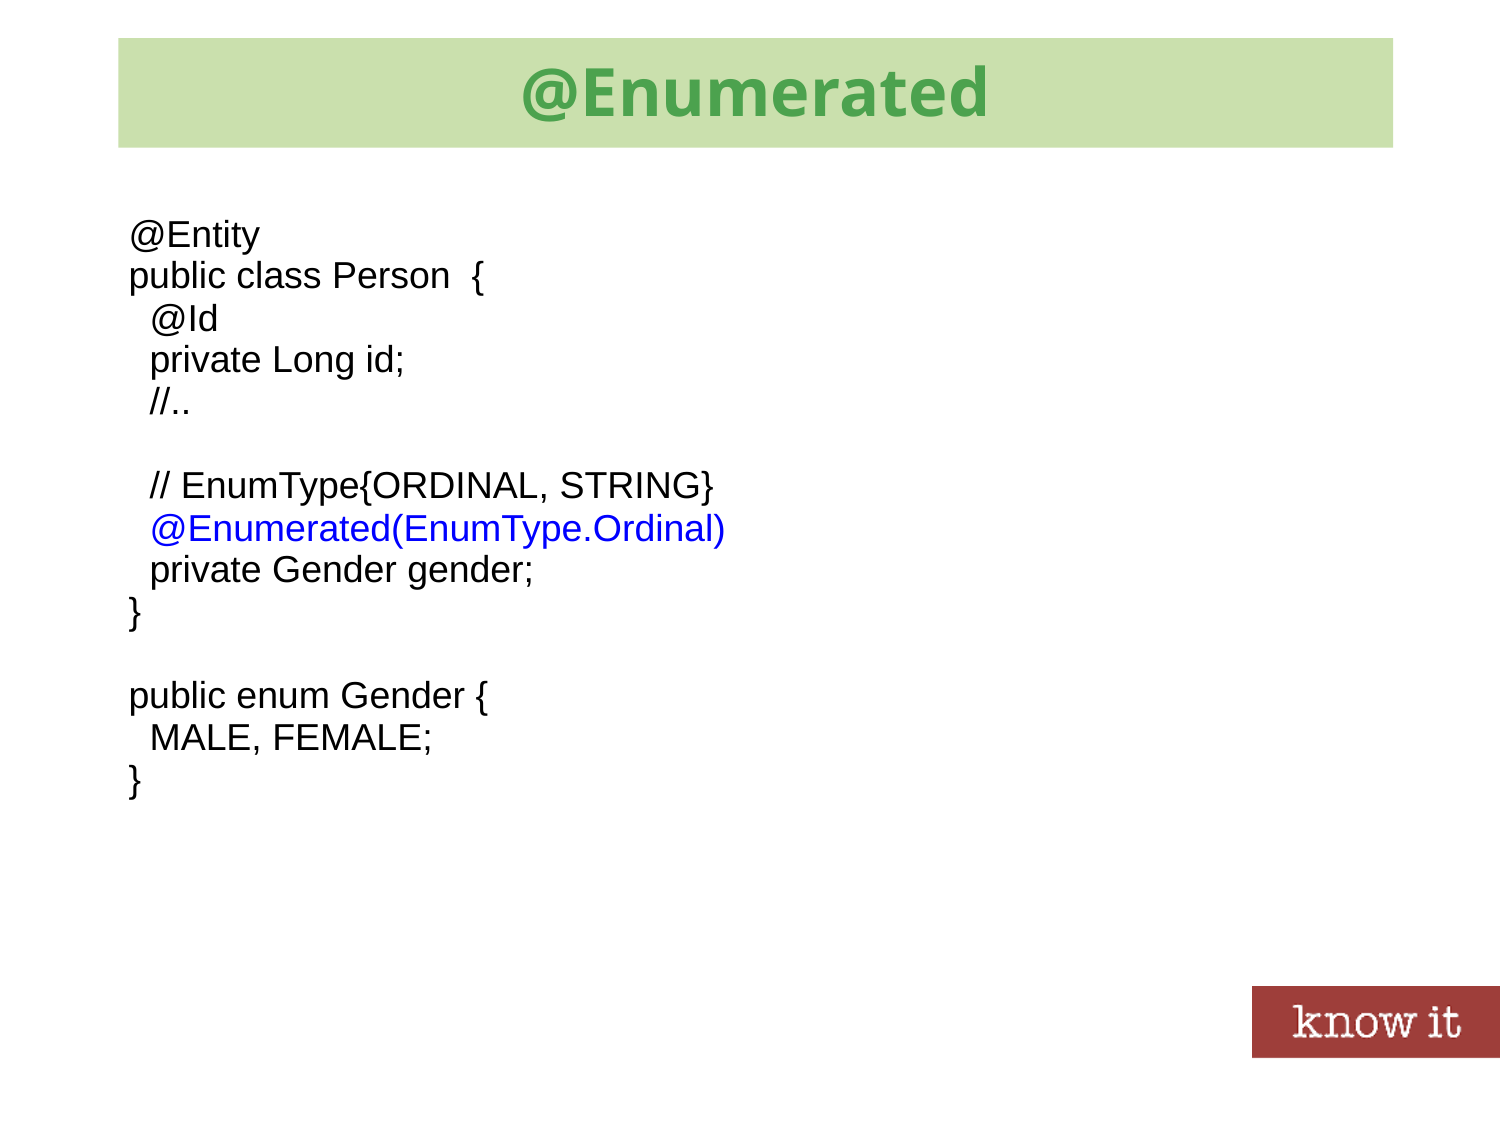

@Enumerated
@Entity
public class Person {
 @Id
 private Long id;
 //..
 // EnumType{ORDINAL, STRING}
 @Enumerated(EnumType.Ordinal)
 private Gender gender;
}
public enum Gender {
 MALE, FEMALE;
}